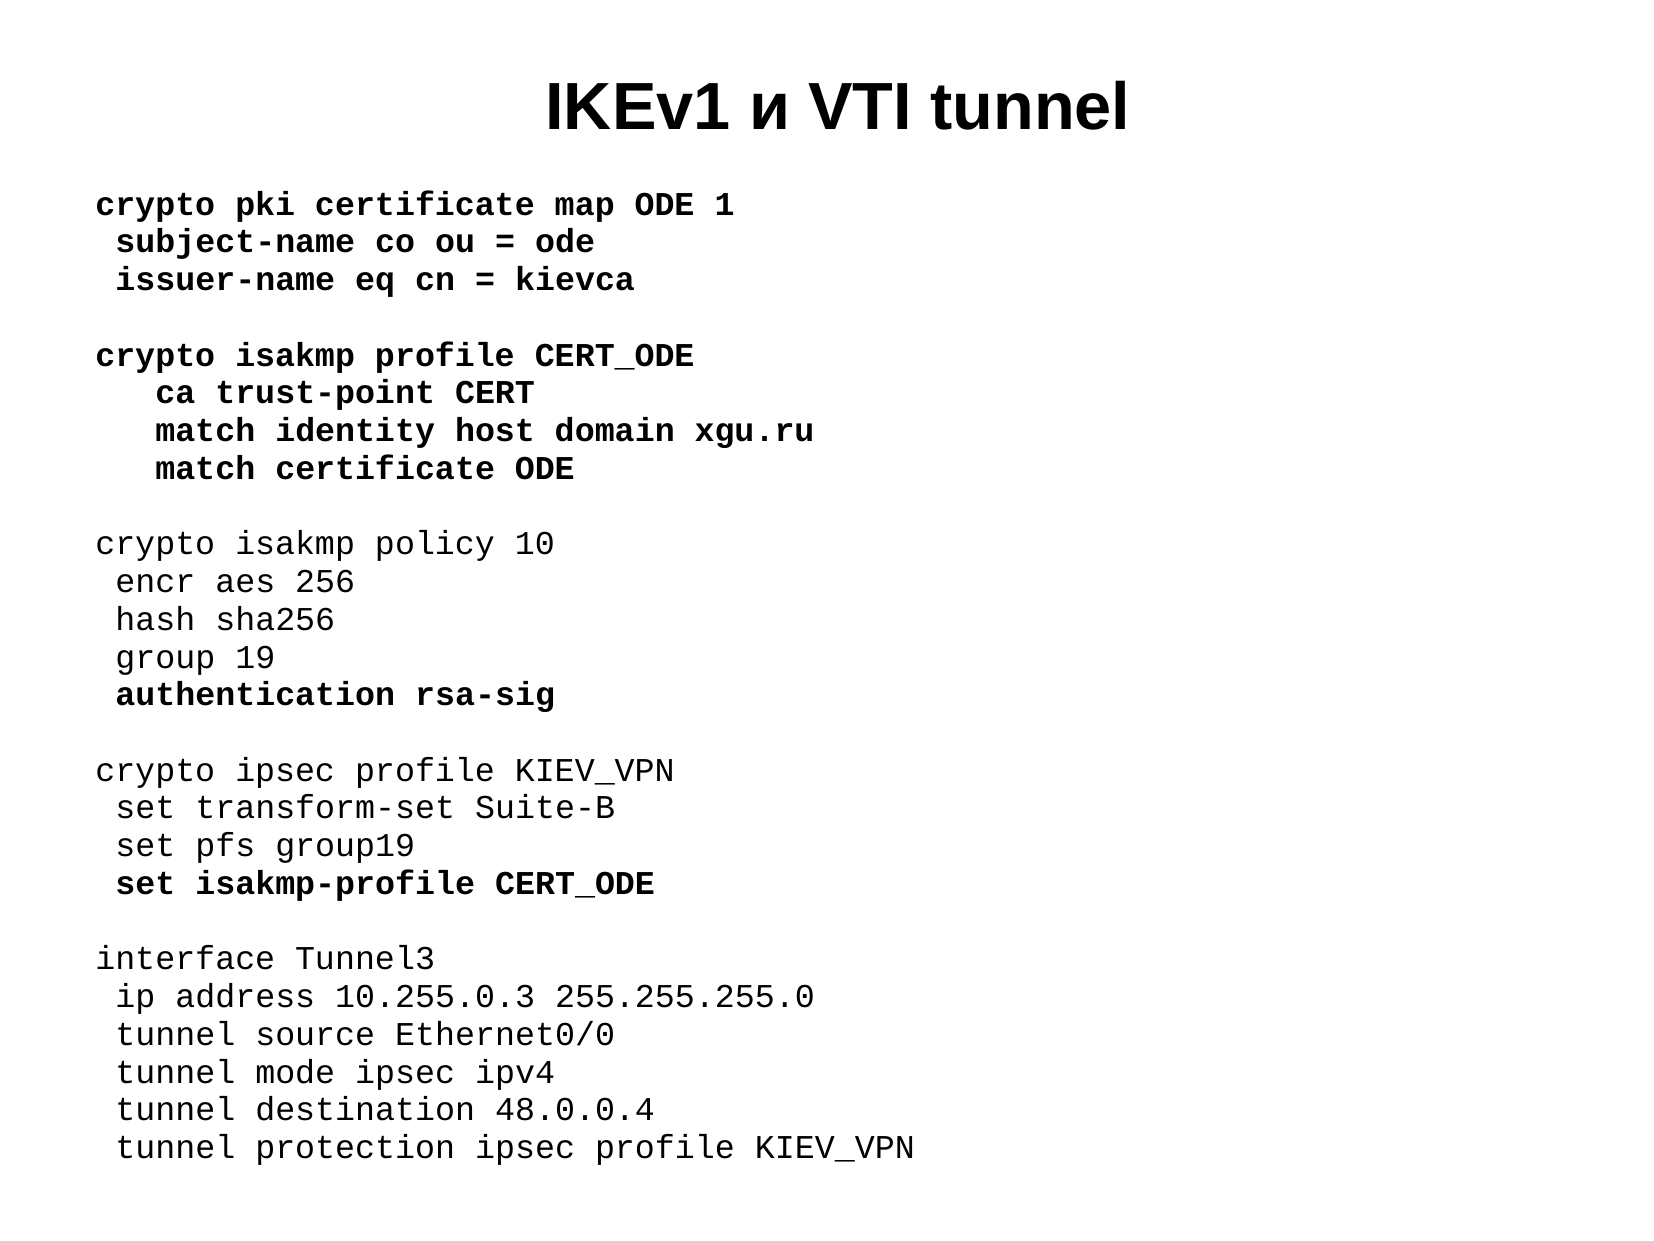

IKEv1 и VTI tunnel
# crypto pki certificate map ODE 1
 subject-name co ou = ode
 issuer-name eq cn = kievca
crypto isakmp profile CERT_ODE
 ca trust-point CERT
 match identity host domain xgu.ru
 match certificate ODE
crypto isakmp policy 10
 encr aes 256
 hash sha256
 group 19
 authentication rsa-sig
crypto ipsec profile KIEV_VPN
 set transform-set Suite-B
 set pfs group19
 set isakmp-profile CERT_ODE
interface Tunnel3
 ip address 10.255.0.3 255.255.255.0
 tunnel source Ethernet0/0
 tunnel mode ipsec ipv4
 tunnel destination 48.0.0.4
 tunnel protection ipsec profile KIEV_VPN